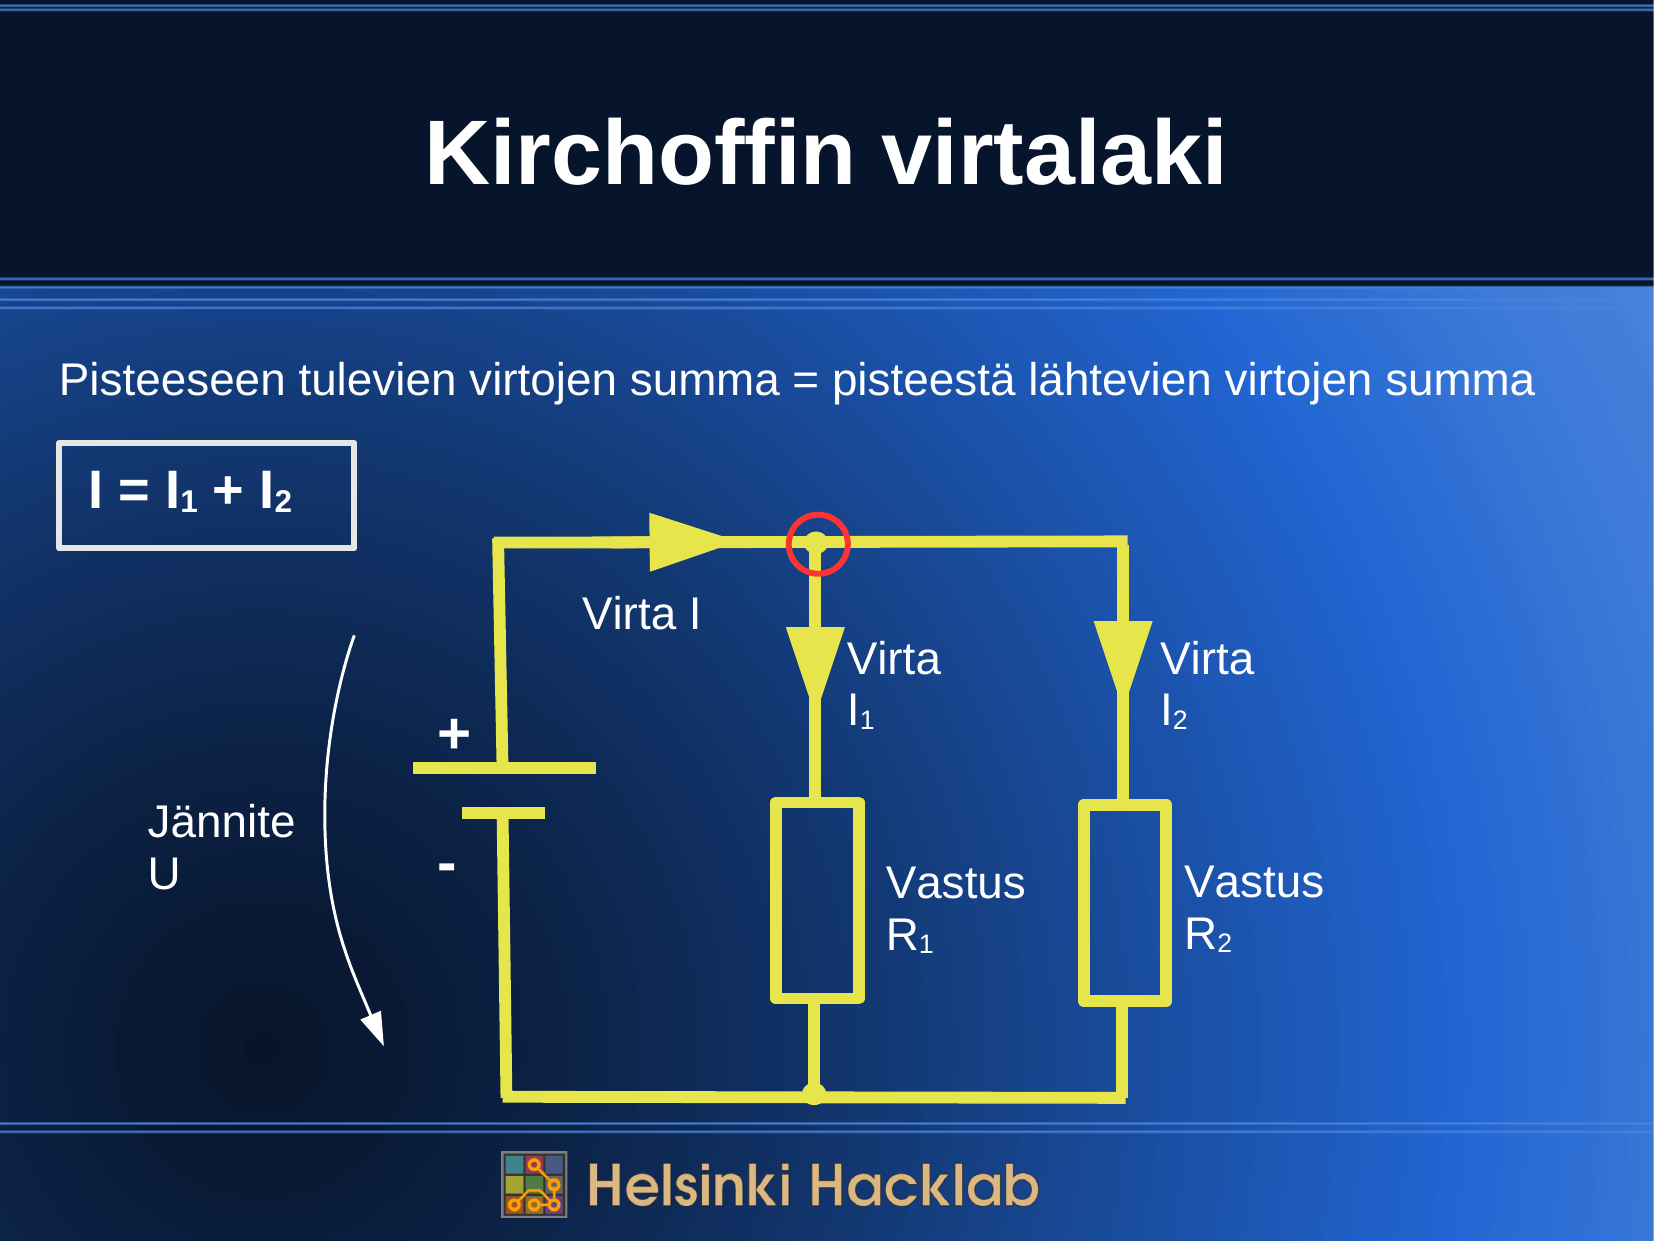

# Kirchoffin virtalaki
Pisteeseen tulevien virtojen summa = pisteestä lähtevien virtojen summa
I = I1 + I2
Virta I
Virta I1
Virta I2
+
Jännite
U
-
Vastus R2
Vastus R1